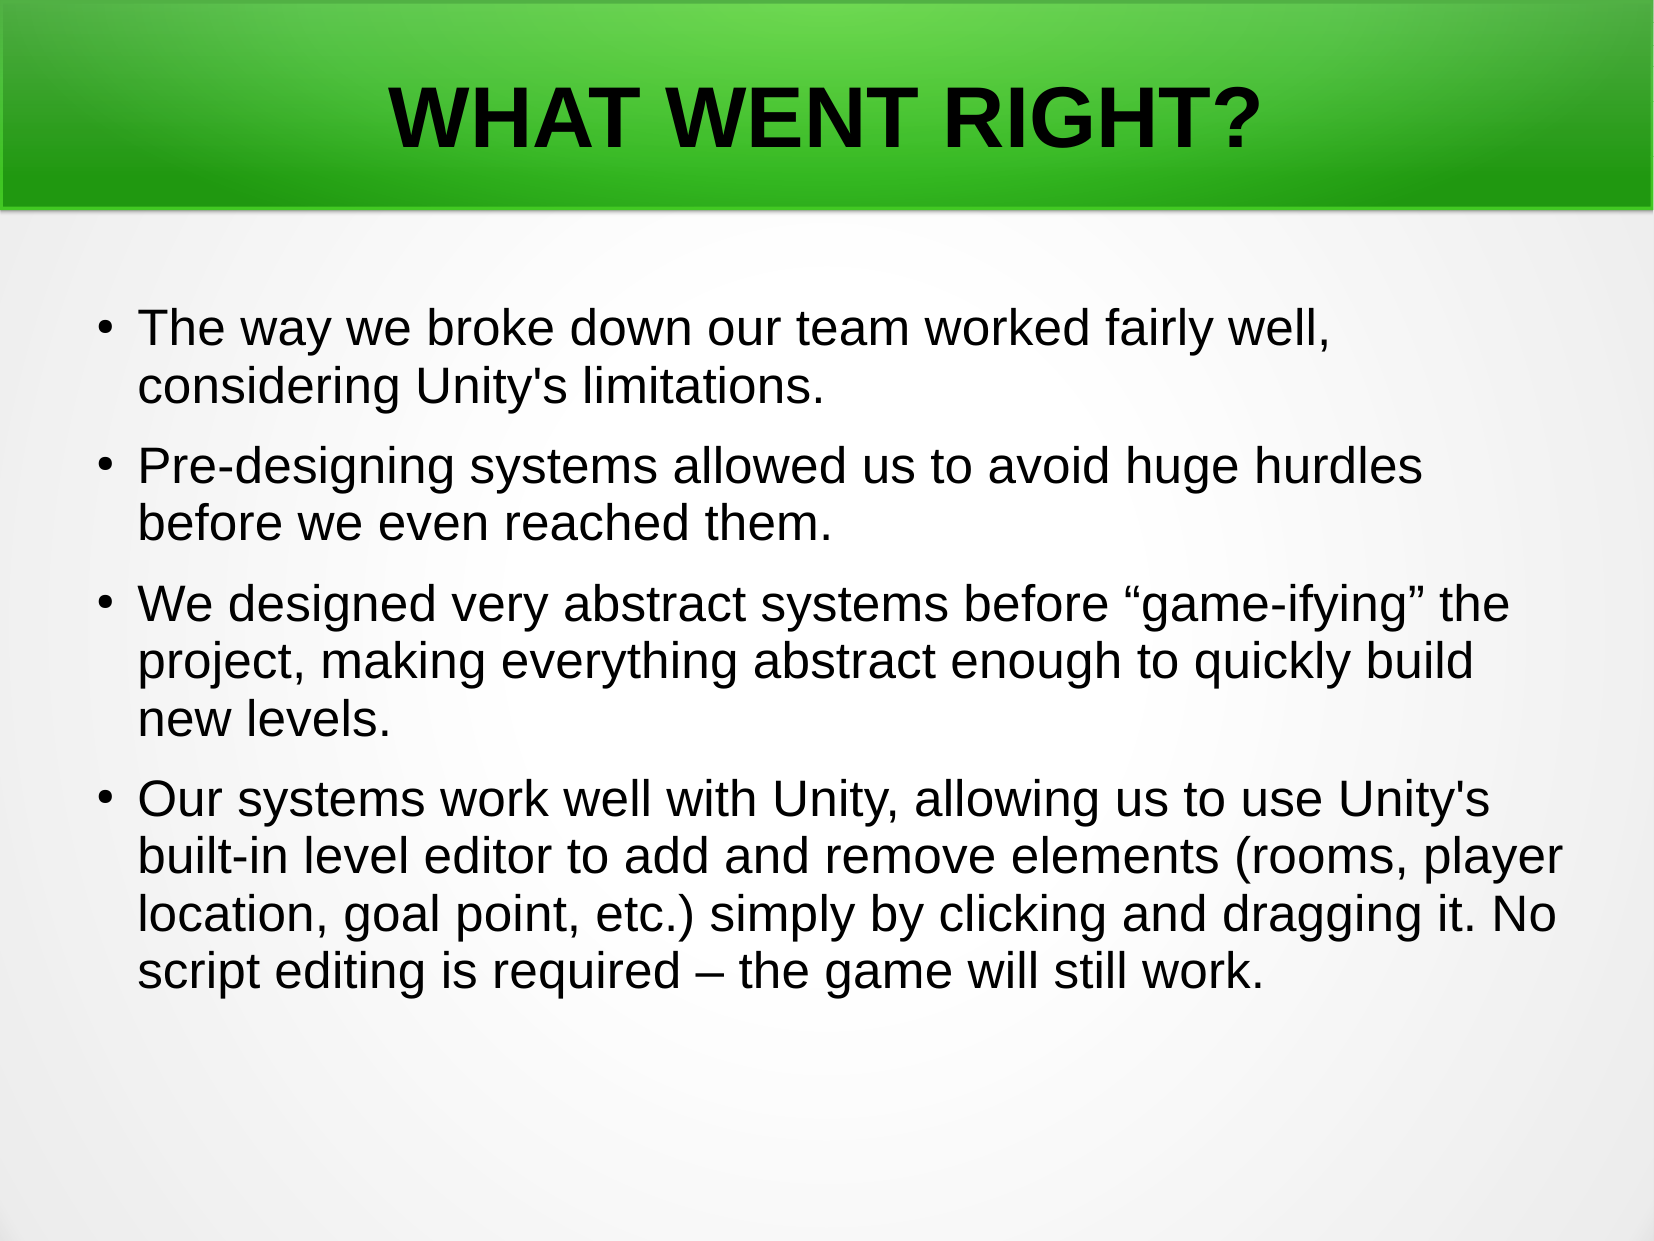

# WHAT WENT RIGHT?
The way we broke down our team worked fairly well, considering Unity's limitations.
Pre-designing systems allowed us to avoid huge hurdles before we even reached them.
We designed very abstract systems before “game-ifying” the project, making everything abstract enough to quickly build new levels.
Our systems work well with Unity, allowing us to use Unity's built-in level editor to add and remove elements (rooms, player location, goal point, etc.) simply by clicking and dragging it. No script editing is required – the game will still work.